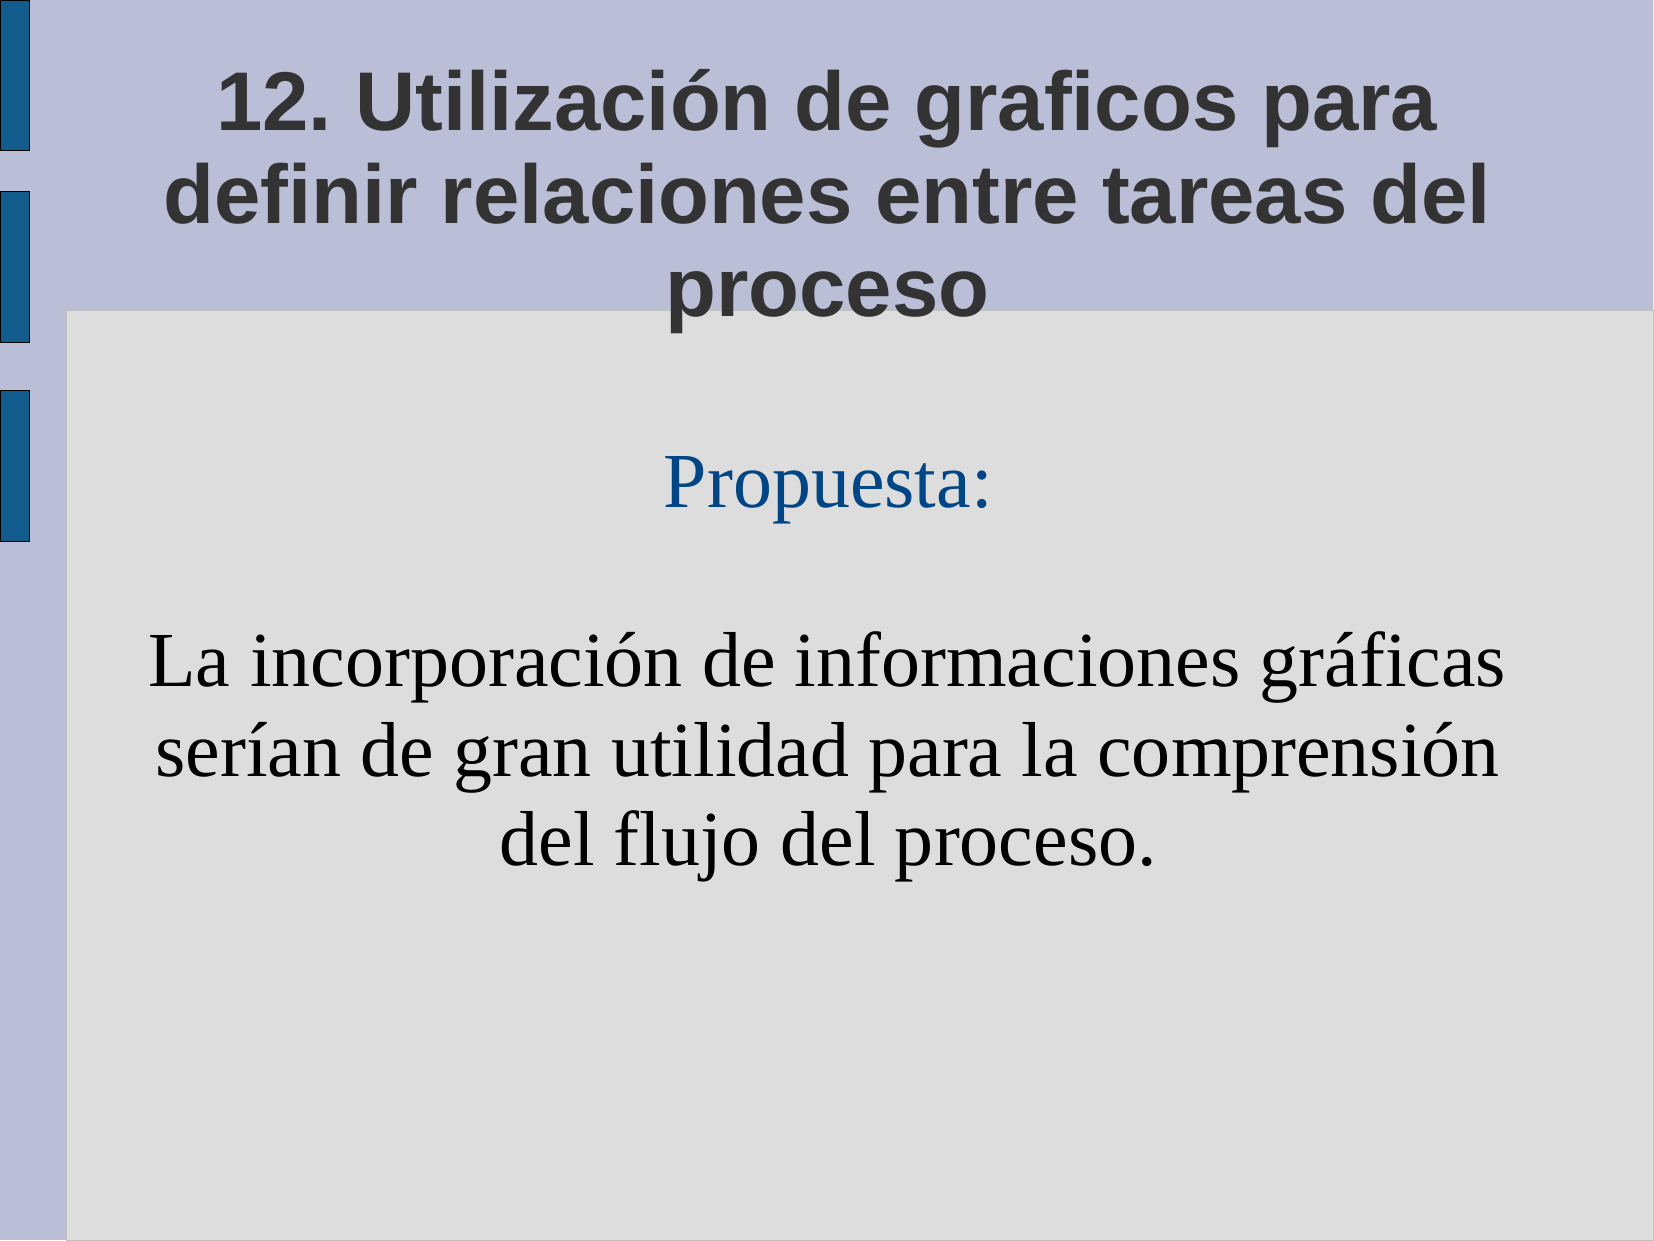

# 12. Utilización de graficos para definir relaciones entre tareas del proceso